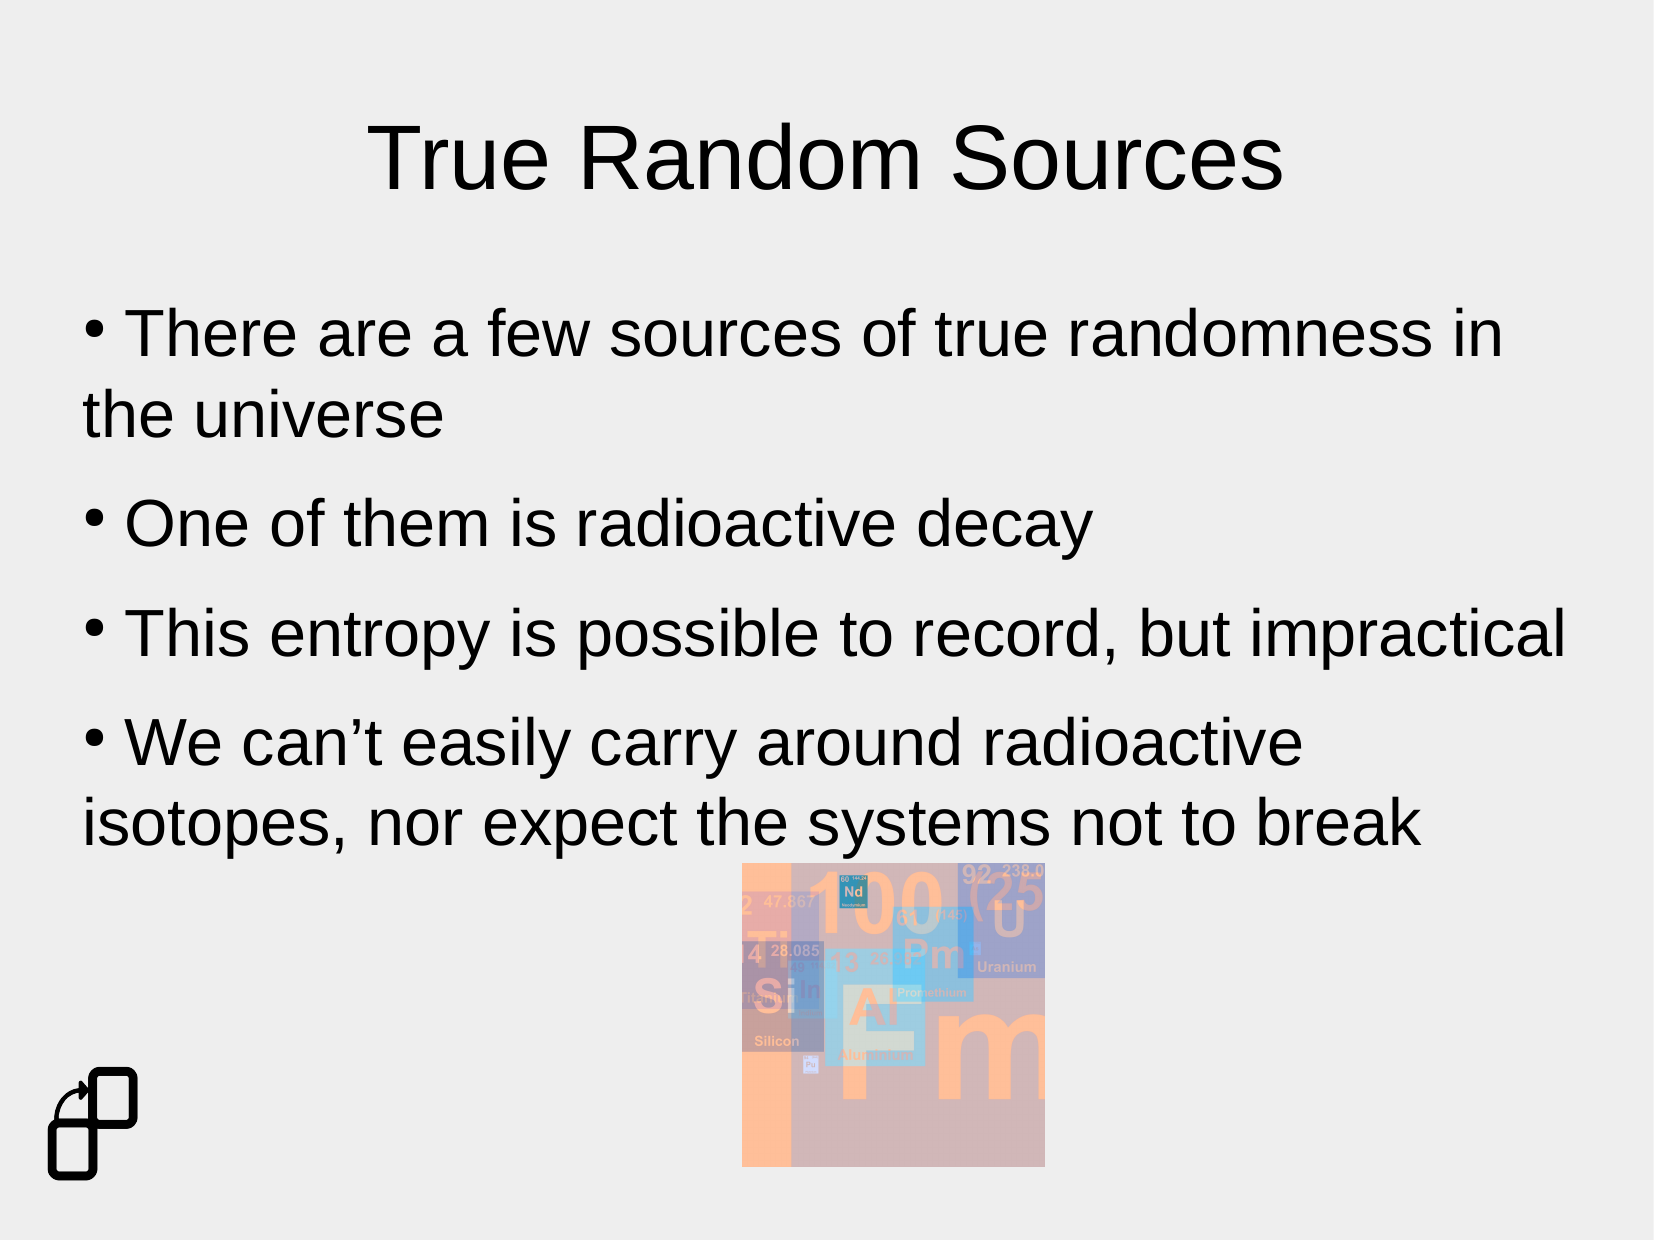

# True Random Sources
 There are a few sources of true randomness in the universe
 One of them is radioactive decay
 This entropy is possible to record, but impractical
 We can’t easily carry around radioactive isotopes, nor expect the systems not to break